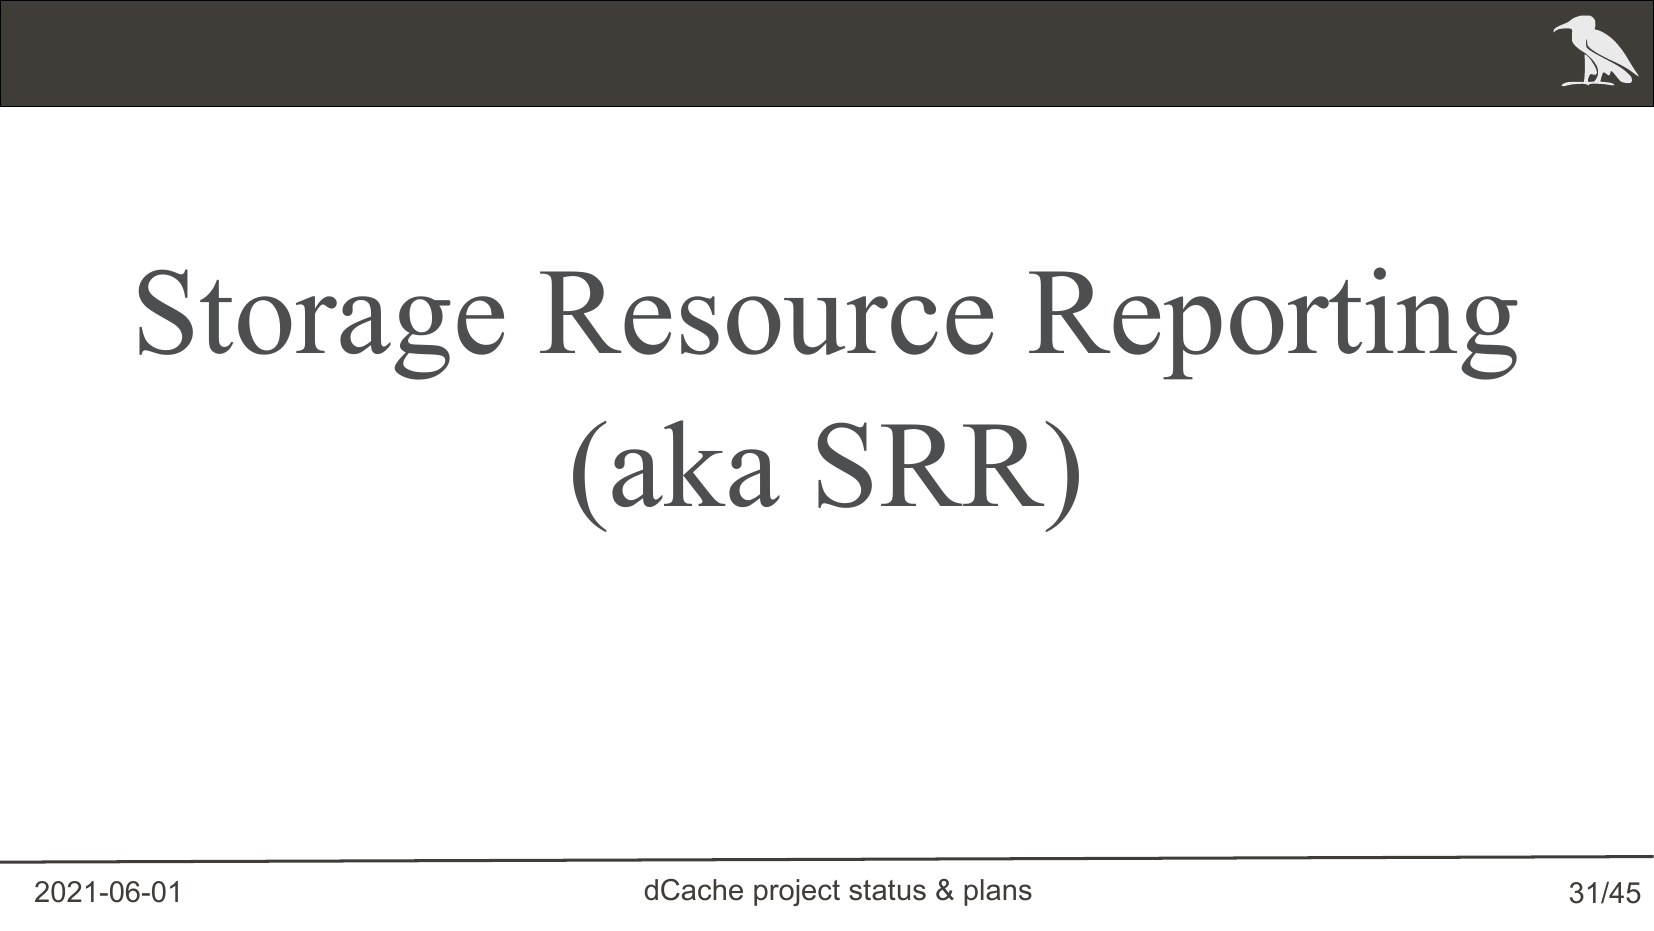

#
Storage Resource Reporting
(aka SRR)
dCache project status & plans
2021-06-01
31